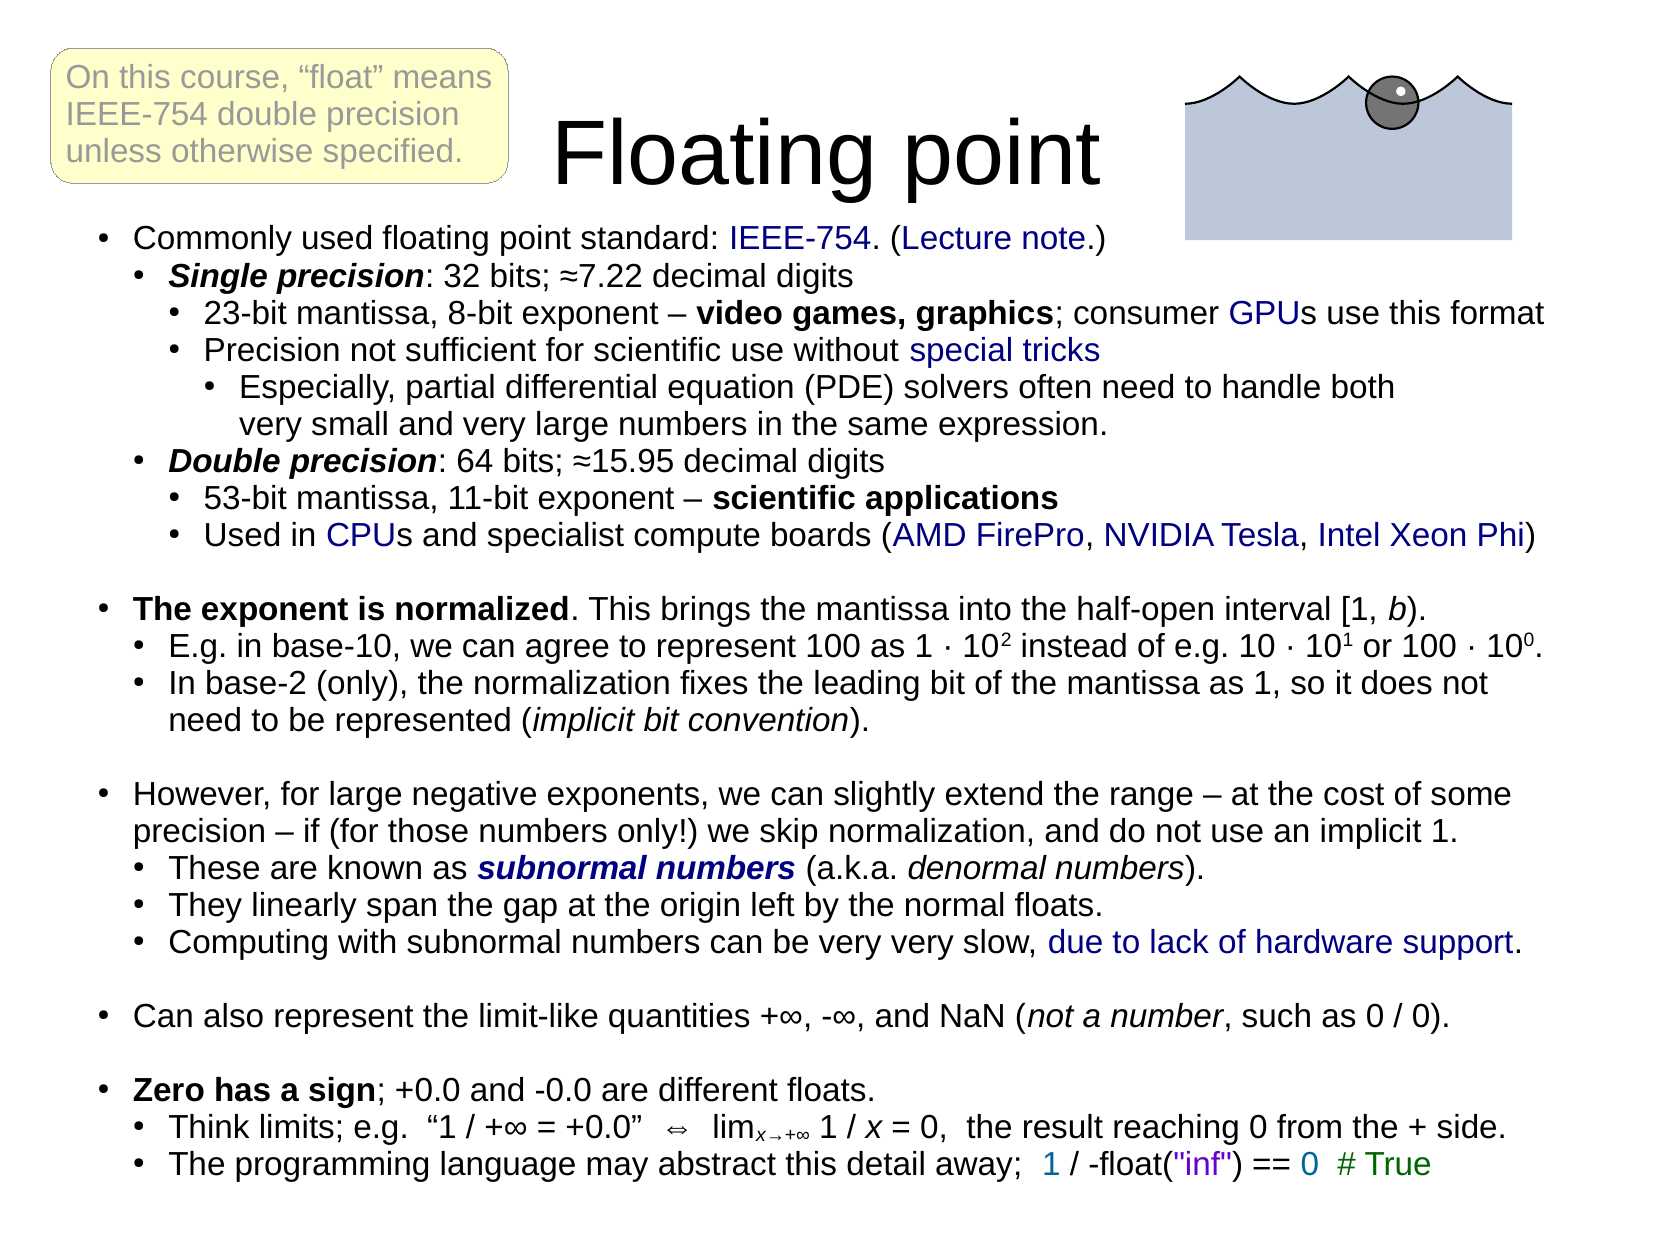

# Floating point
On this course, “float” means
IEEE-754 double precision
unless otherwise specified.
Commonly used floating point standard: IEEE-754. (Lecture note.)
Single precision: 32 bits; ≈7.22 decimal digits
23-bit mantissa, 8-bit exponent – video games, graphics; consumer GPUs use this format
Precision not sufficient for scientific use without special tricks
Especially, partial differential equation (PDE) solvers often need to handle both
very small and very large numbers in the same expression.
Double precision: 64 bits; ≈15.95 decimal digits
53-bit mantissa, 11-bit exponent – scientific applications
Used in CPUs and specialist compute boards (AMD FirePro, NVIDIA Tesla, Intel Xeon Phi)
The exponent is normalized. This brings the mantissa into the half-open interval [1, b).
E.g. in base-10, we can agree to represent 100 as 1 · 102 instead of e.g. 10 · 101 or 100 · 100.
In base-2 (only), the normalization fixes the leading bit of the mantissa as 1, so it does not need to be represented (implicit bit convention).
However, for large negative exponents, we can slightly extend the range – at the cost of some precision – if (for those numbers only!) we skip normalization, and do not use an implicit 1.
These are known as subnormal numbers (a.k.a. denormal numbers).
They linearly span the gap at the origin left by the normal floats.
Computing with subnormal numbers can be very very slow, due to lack of hardware support.
Can also represent the limit-like quantities +∞, -∞, and NaN (not a number, such as 0 / 0).
Zero has a sign; +0.0 and -0.0 are different floats.
Think limits; e.g. “1 / +∞ = +0.0” ⇔ limx→+∞ 1 / x = 0, the result reaching 0 from the + side.
The programming language may abstract this detail away; 1 / -float("inf") == 0 # True